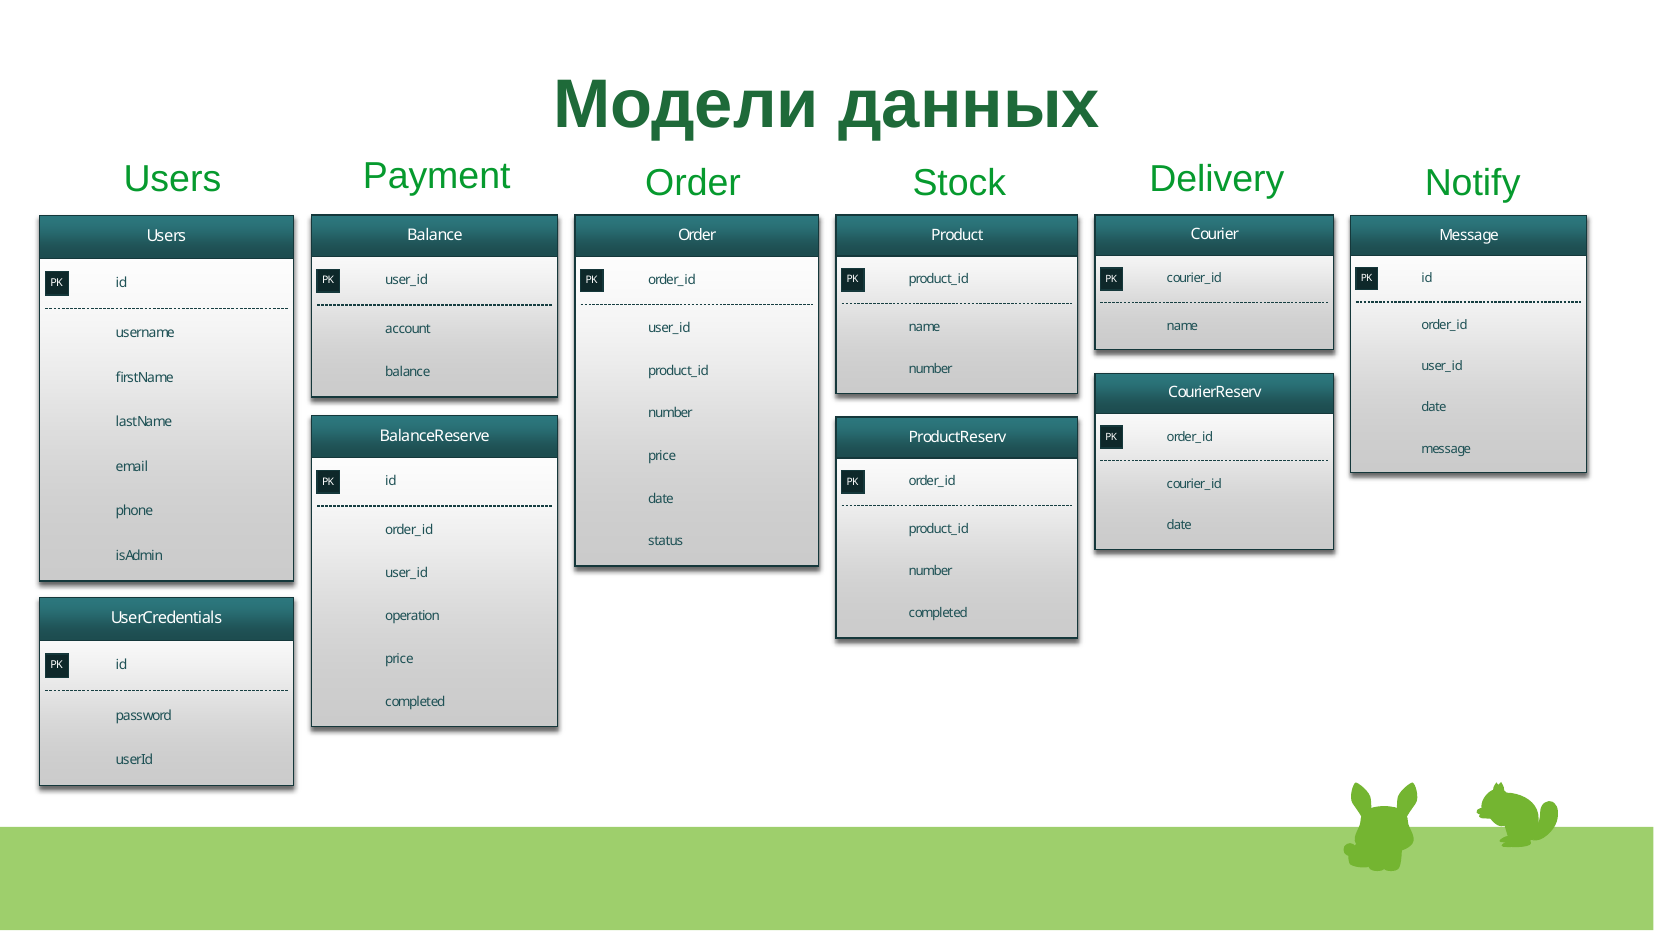

# Модели данных
Payment
Users
Delivery
Order
Stock
Notify